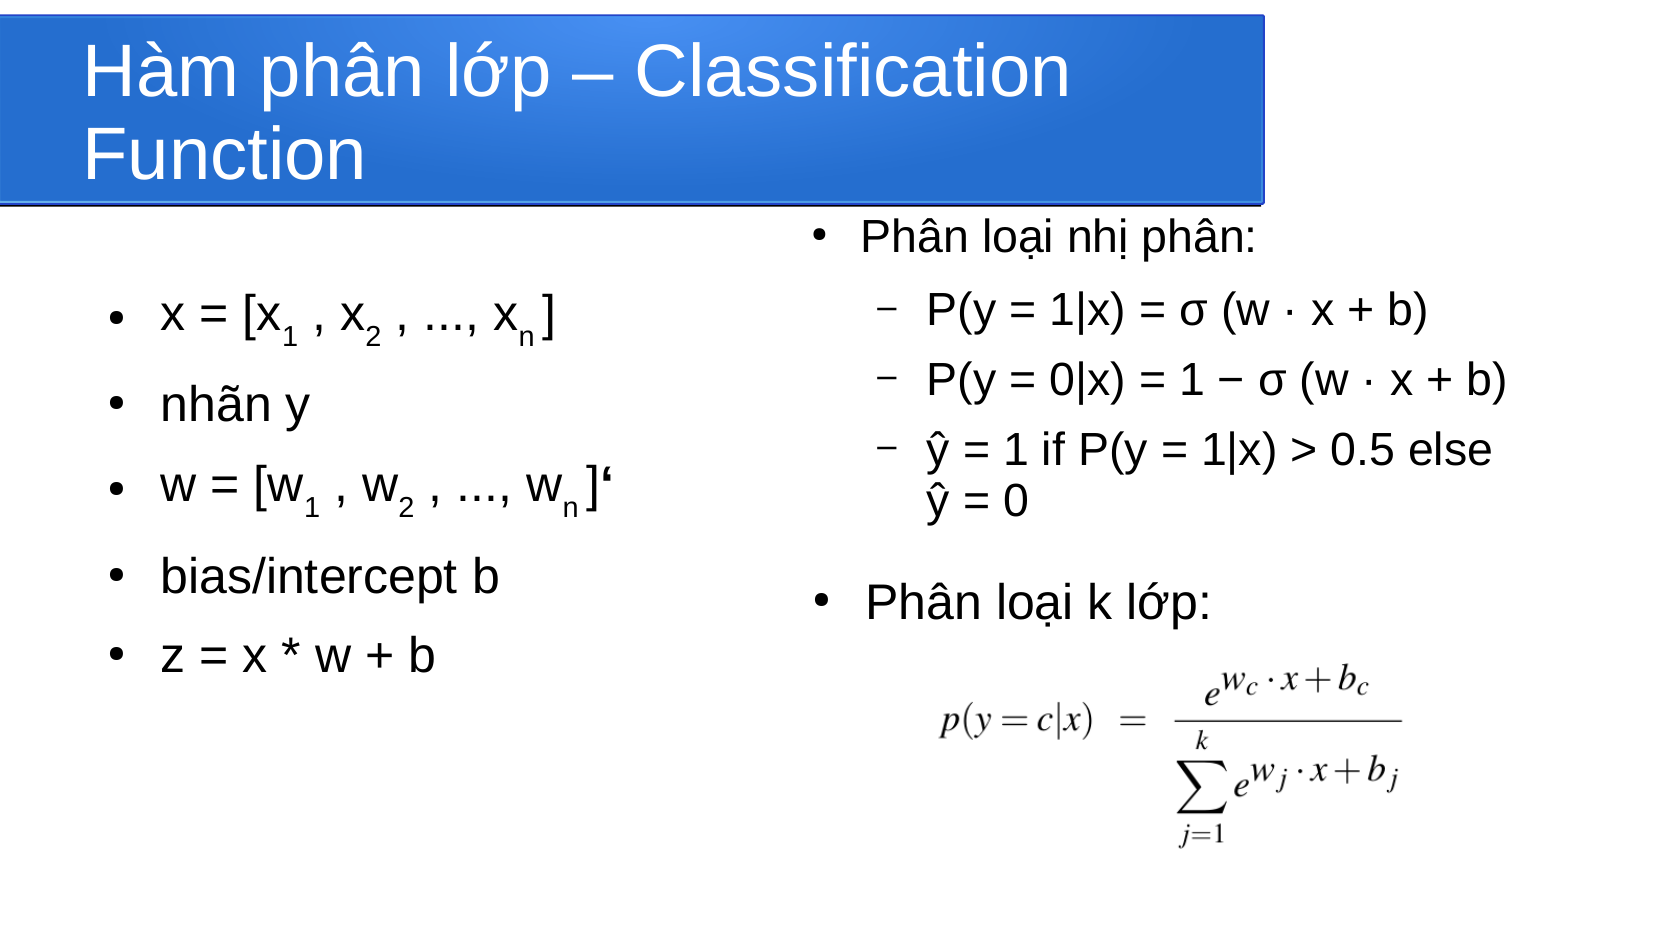

# Hàm phân lớp – Classification Function
Phân loại nhị phân:
P(y = 1|x) = σ (w · x + b)
P(y = 0|x) = 1 − σ (w · x + b)
ŷ = 1 if P(y = 1|x) > 0.5 else ŷ = 0
x = [x1 , x2 , ..., xn ]
nhãn y
w = [w1 , w2 , ..., wn ]‘
bias/intercept b
z = x * w + b
Phân loại k lớp: